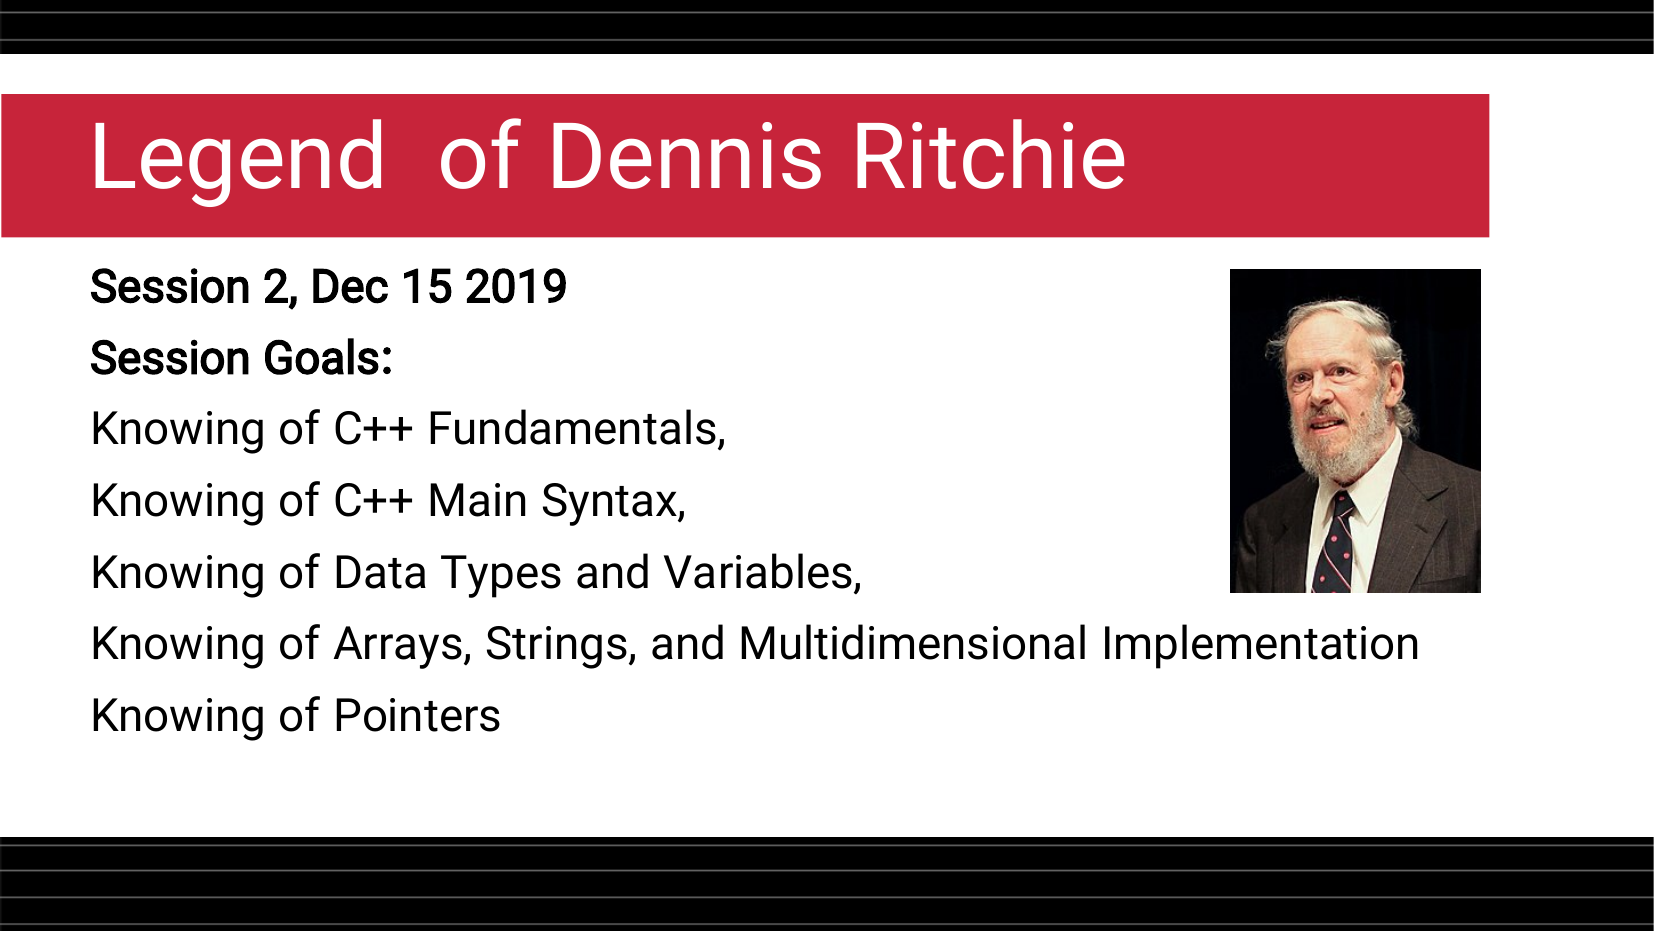

# Legend of Dennis Ritchie
Session 2, Dec 15 2019
Session Goals:
Knowing of C++ Fundamentals,
Knowing of C++ Main Syntax,
Knowing of Data Types and Variables,
Knowing of Arrays, Strings, and Multidimensional Implementation
Knowing of Pointers